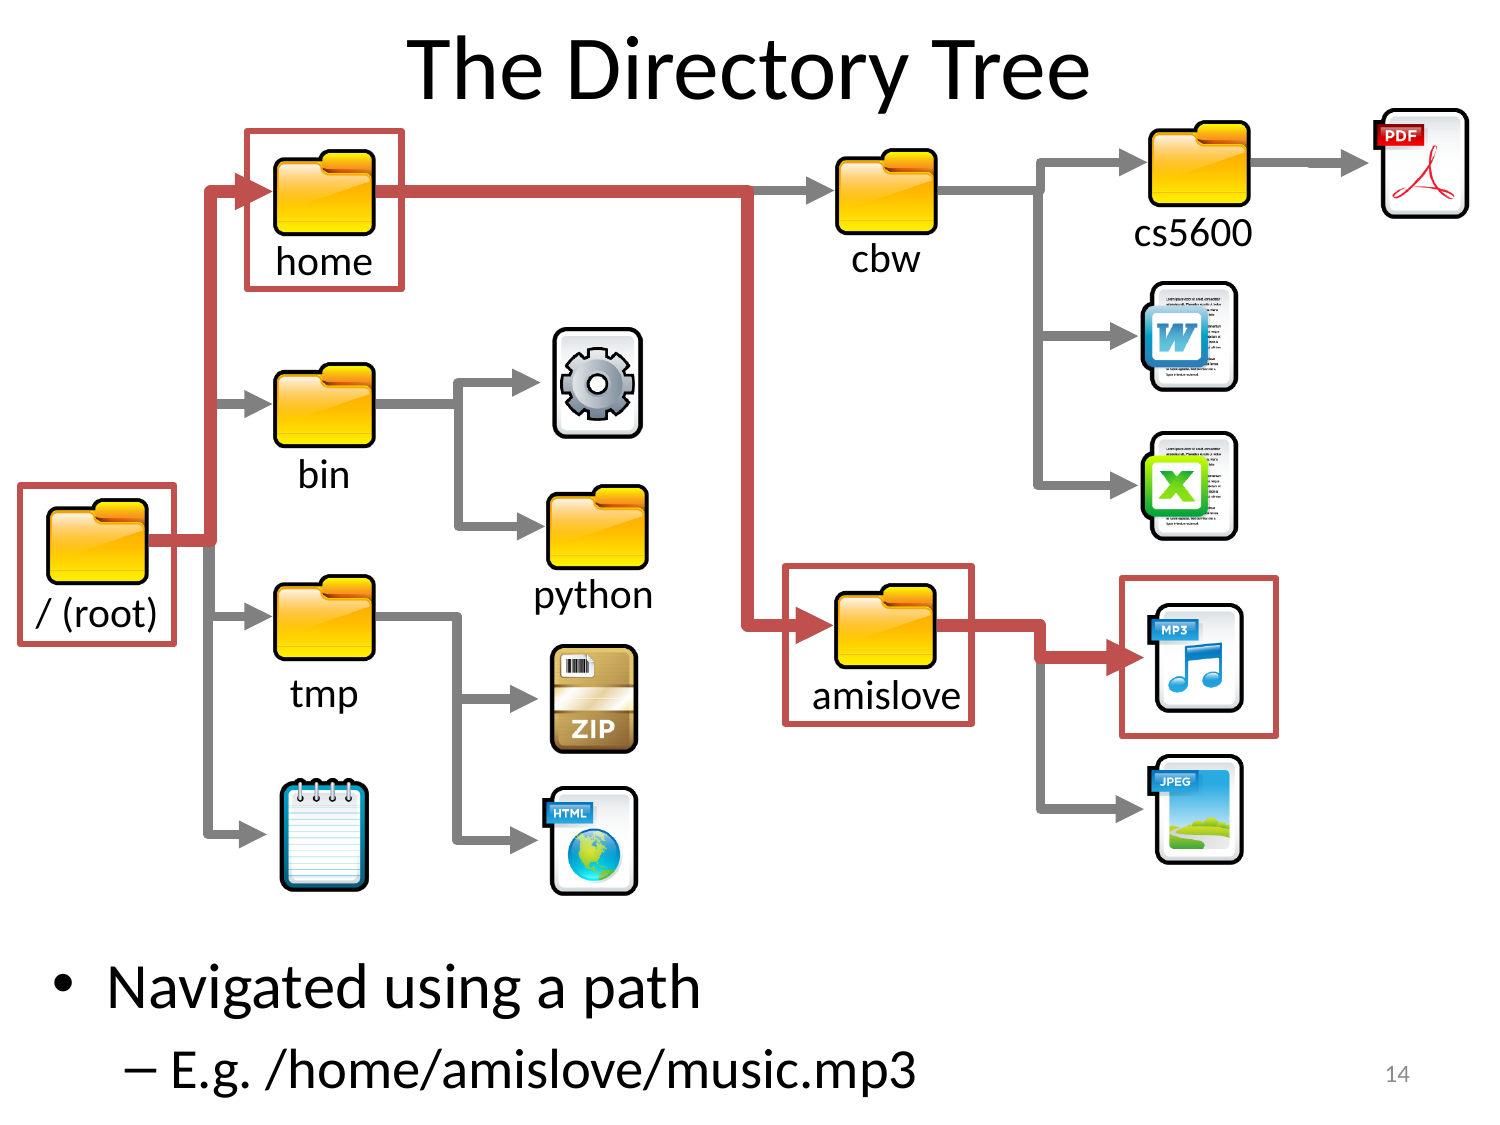

# The Directory Tree
cs5600
cbw
home
bin
python
/ (root)
tmp
amislove
Navigated using a path
E.g. /home/amislove/music.mp3